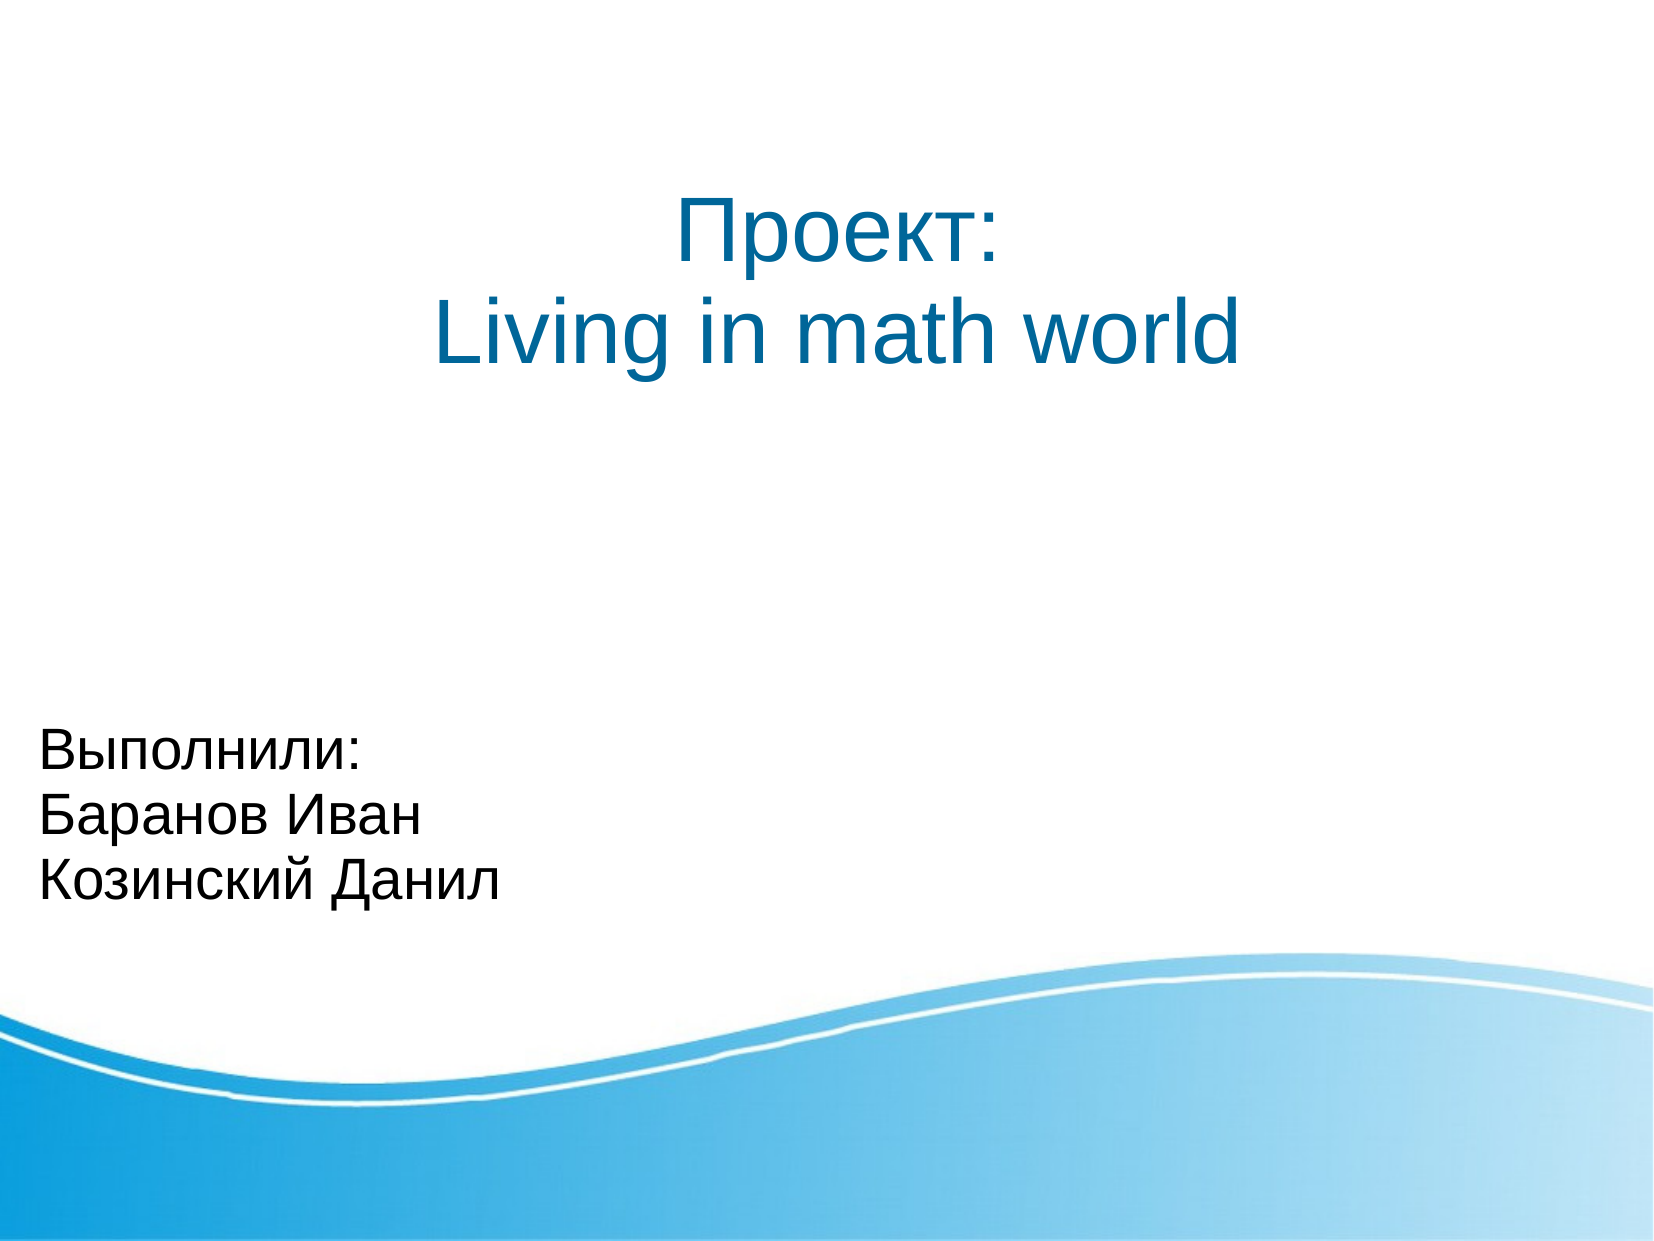

# Проект: Living in math world
Выполнили:
Баранов Иван
Козинский Данил